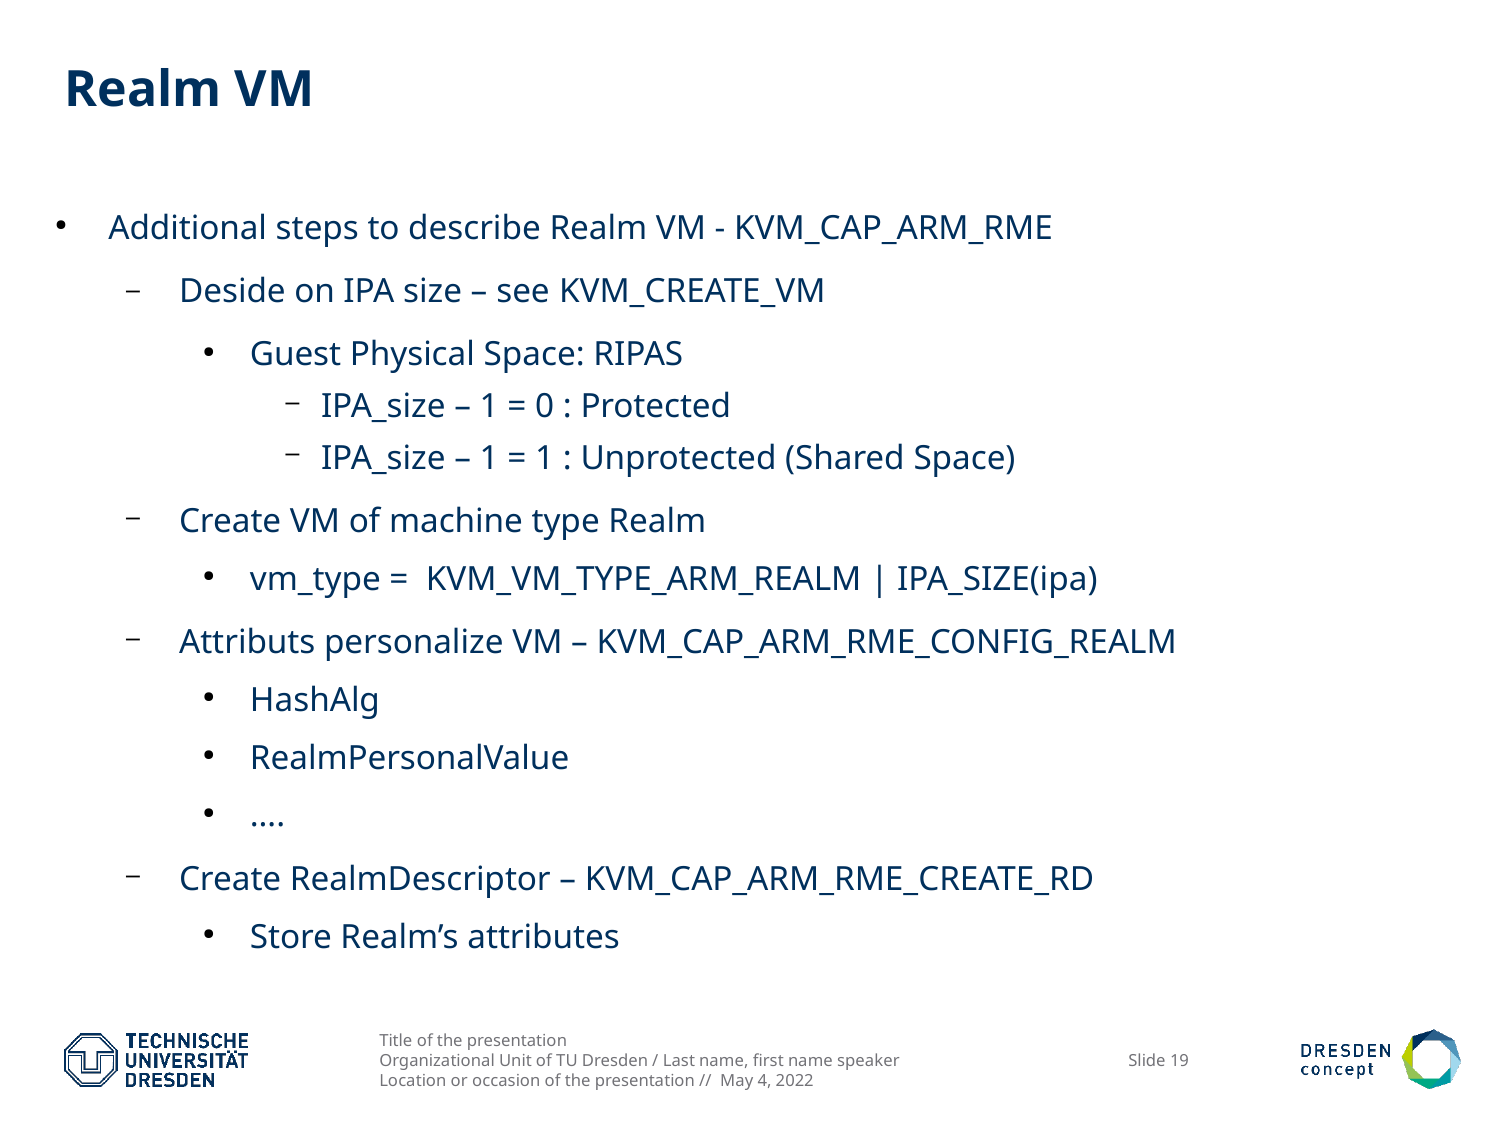

# Realm VM
Additional steps to describe Realm VM - KVM_CAP_ARM_RME
Deside on IPA size – see KVM_CREATE_VM
Guest Physical Space: RIPAS
IPA_size – 1 = 0 : Protected
IPA_size – 1 = 1 : Unprotected (Shared Space)
Create VM of machine type Realm
vm_type = KVM_VM_TYPE_ARM_REALM | IPA_SIZE(ipa)
Attributs personalize VM – KVM_CAP_ARM_RME_CONFIG_REALM
HashAlg
RealmPersonalValue
….
Create RealmDescriptor – KVM_CAP_ARM_RME_CREATE_RD
Store Realm’s attributes